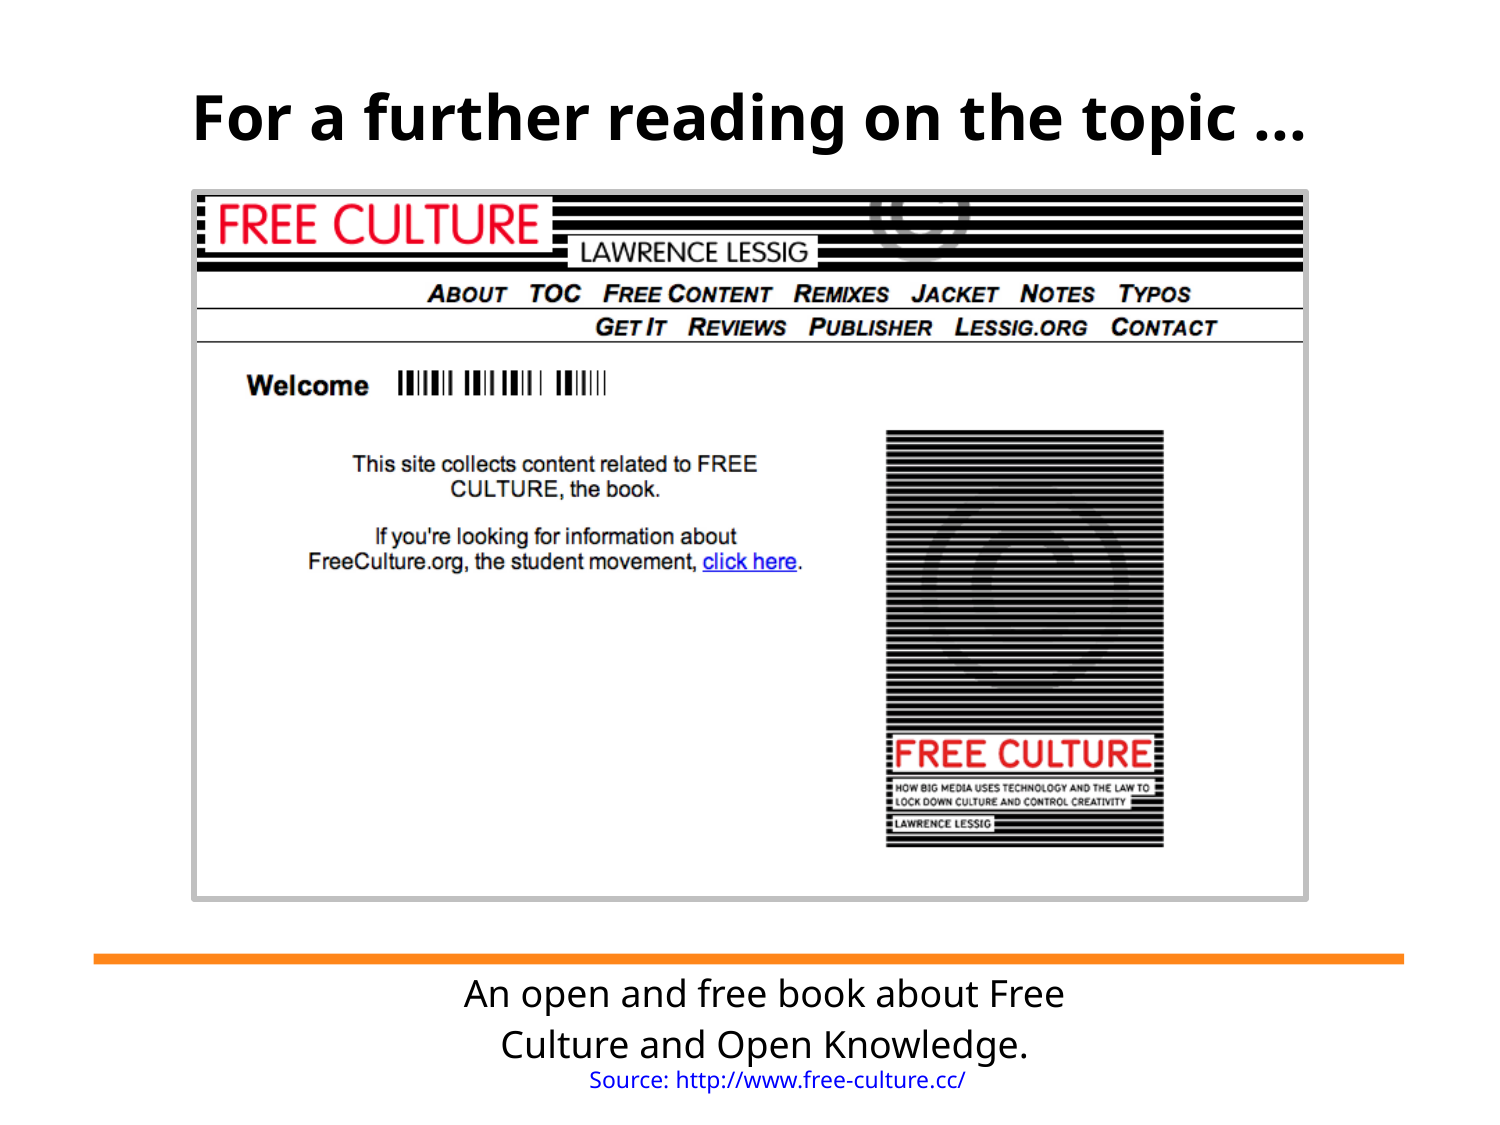

# For a further reading on the topic ...
An open and free book about Free Culture and Open Knowledge.
Source: http://www.free-culture.cc/